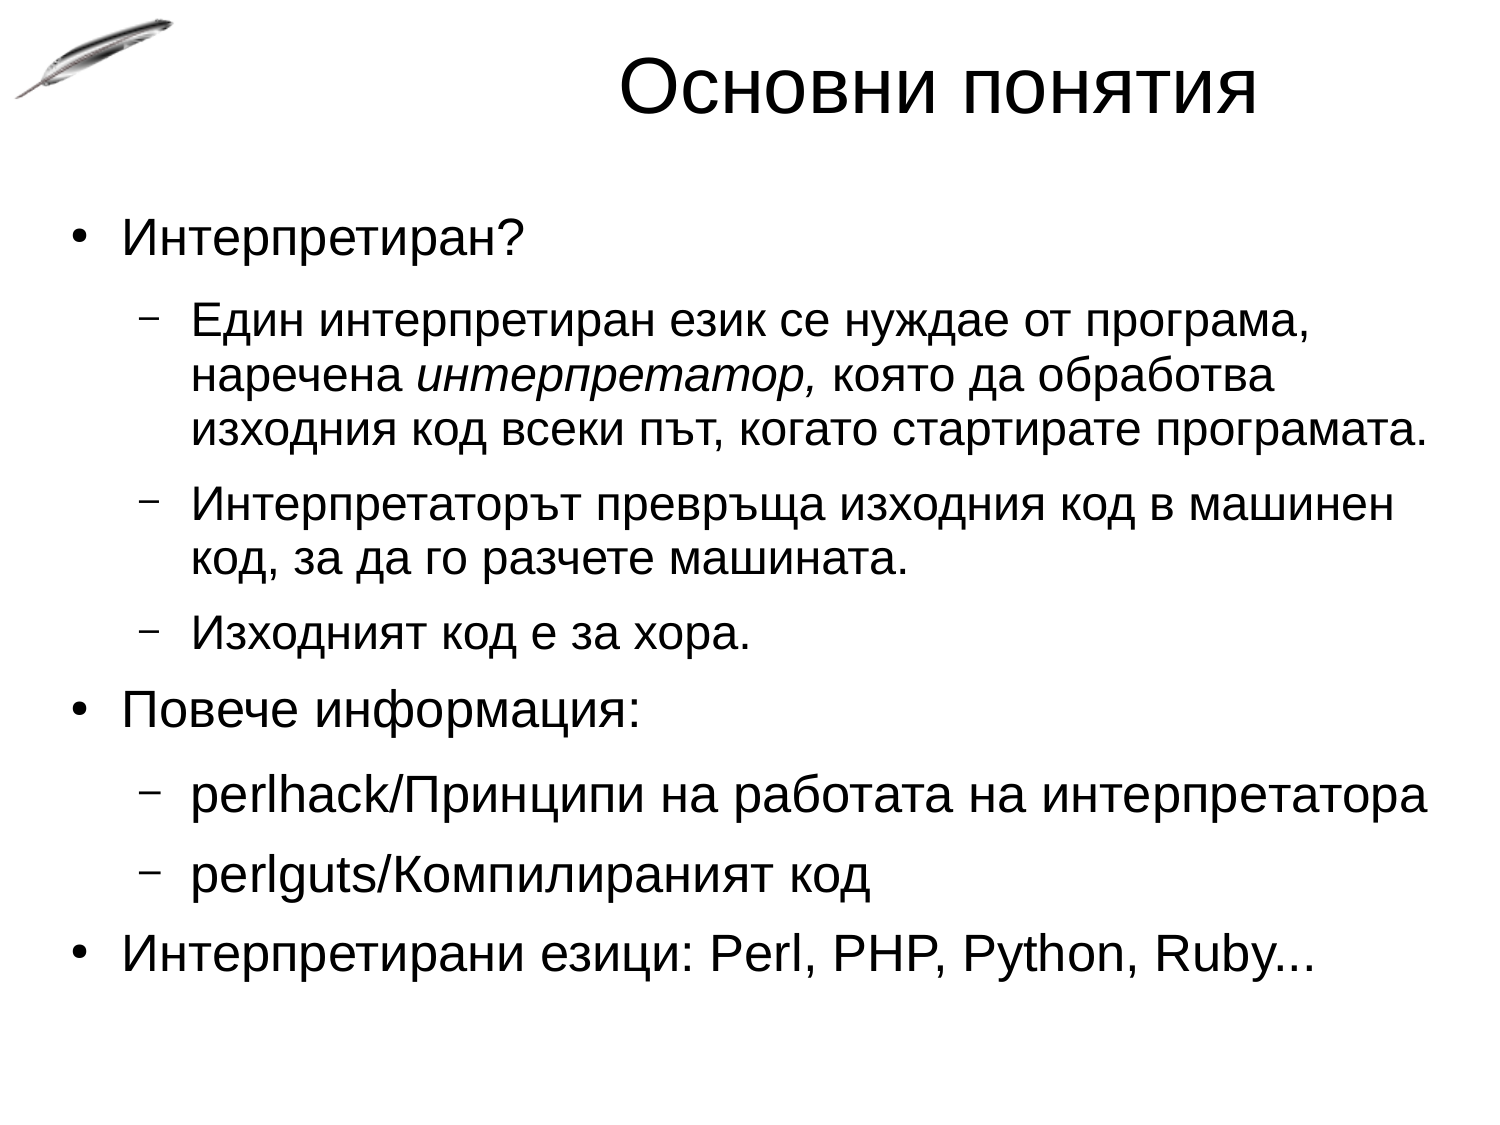

# Основни понятия
Интерпретиран?
Един интерпретиран език се нуждае от програма, наречена интерпретатор, която да обработва изходния код всеки път, когато стартирате програмата.
Интерпретаторът превръща изходния код в машинен код, за да го разчете машината.
Изходният код е за хора.
Повече информация:
perlhack/Принципи на работата на интерпретатора
perlguts/Компилираният код
Интерпретирани езици: Perl, PHP, Python, Ruby...